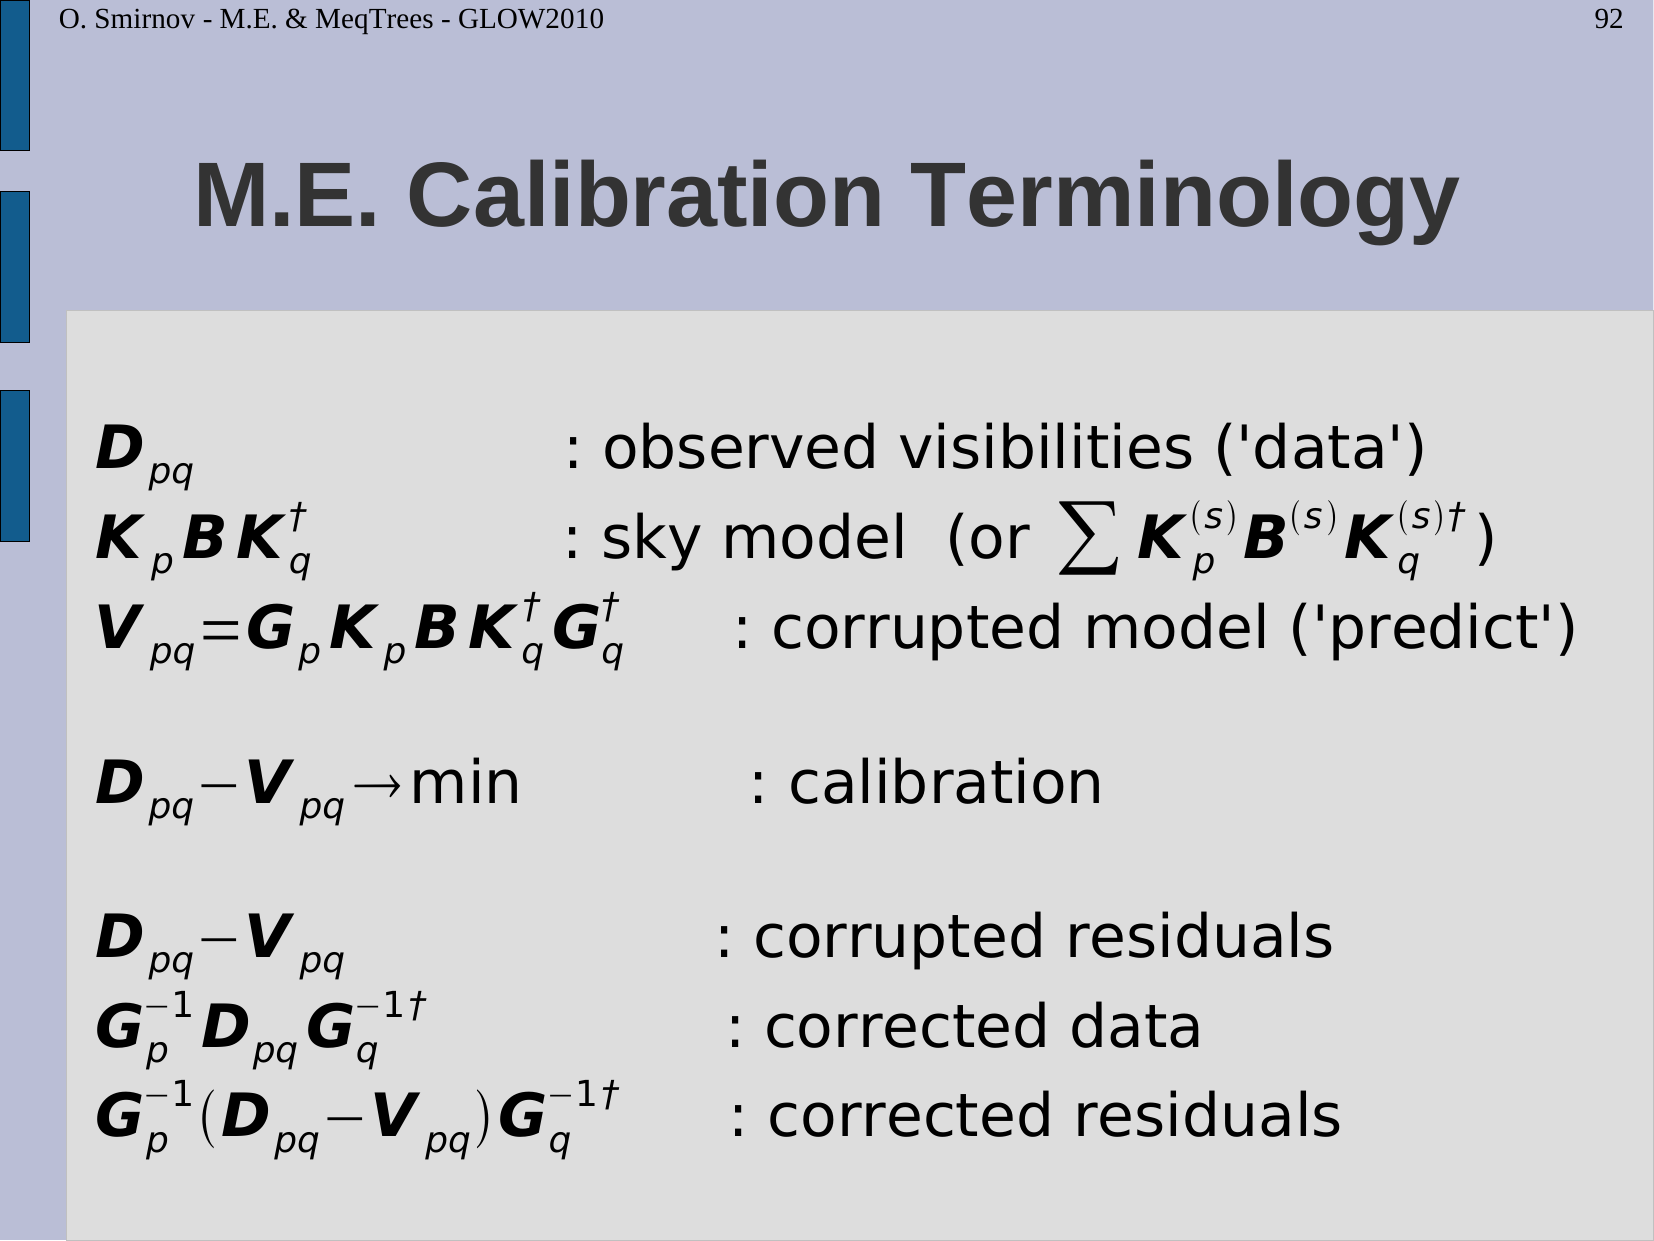

O. Smirnov - M.E. & MeqTrees - GLOW2010
92
# M.E. Calibration Terminology